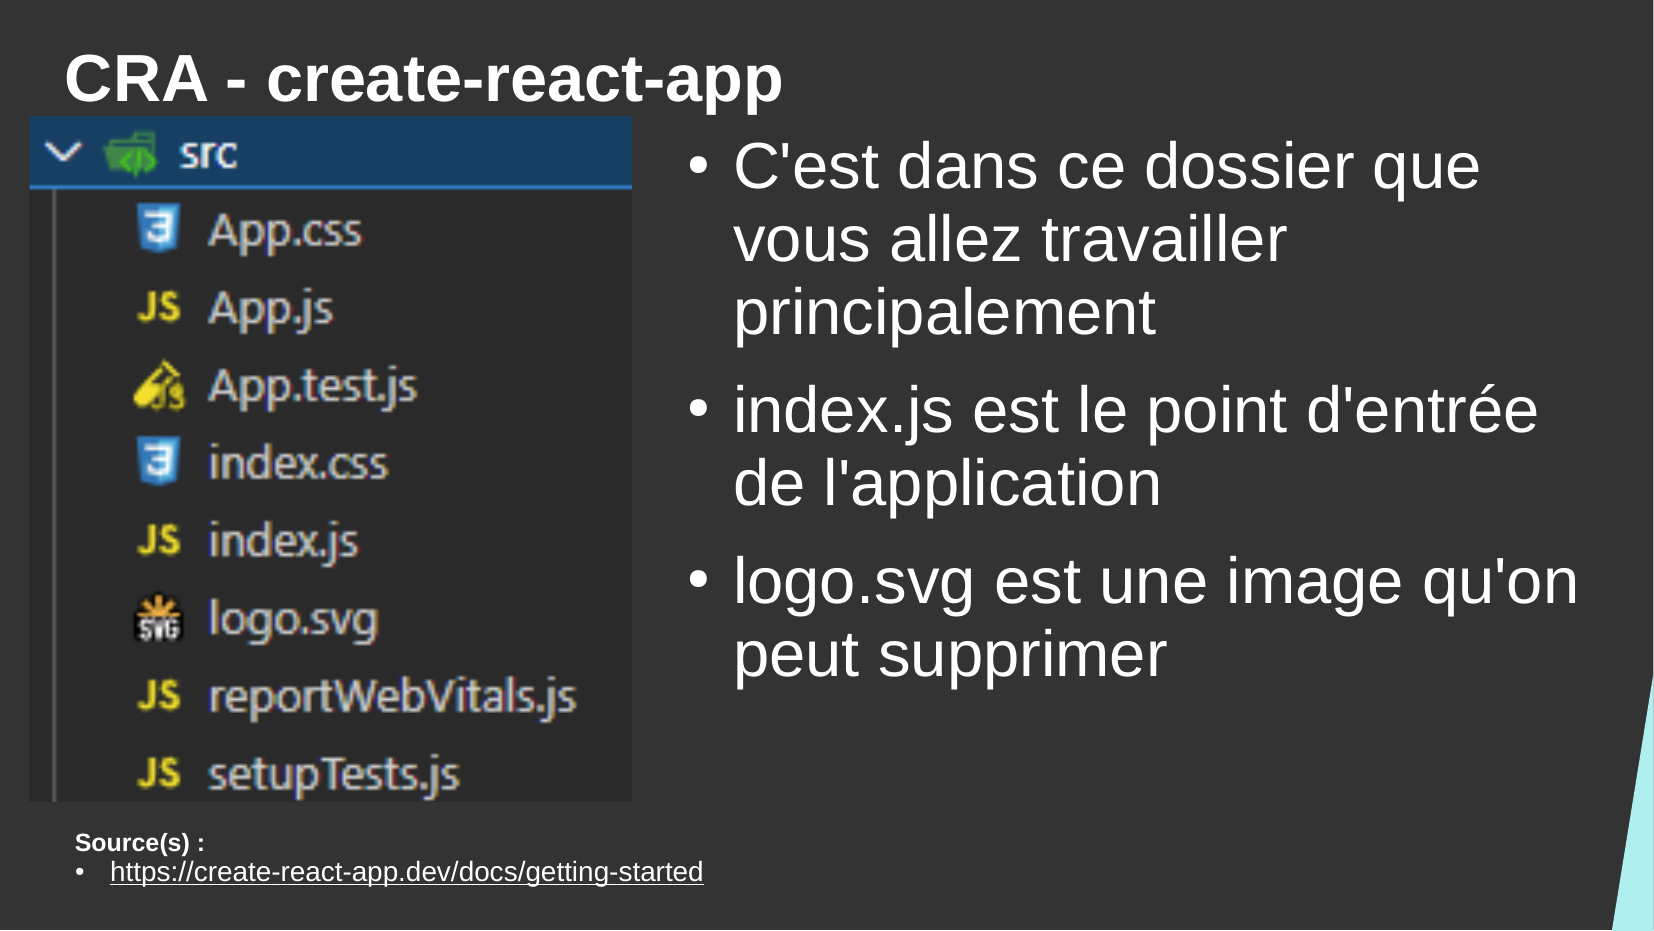

# CRA - create-react-app
C'est dans ce dossier que vous allez travailler principalement
index.js est le point d'entrée de l'application
logo.svg est une image qu'on peut supprimer
Source(s) :
https://create-react-app.dev/docs/getting-started